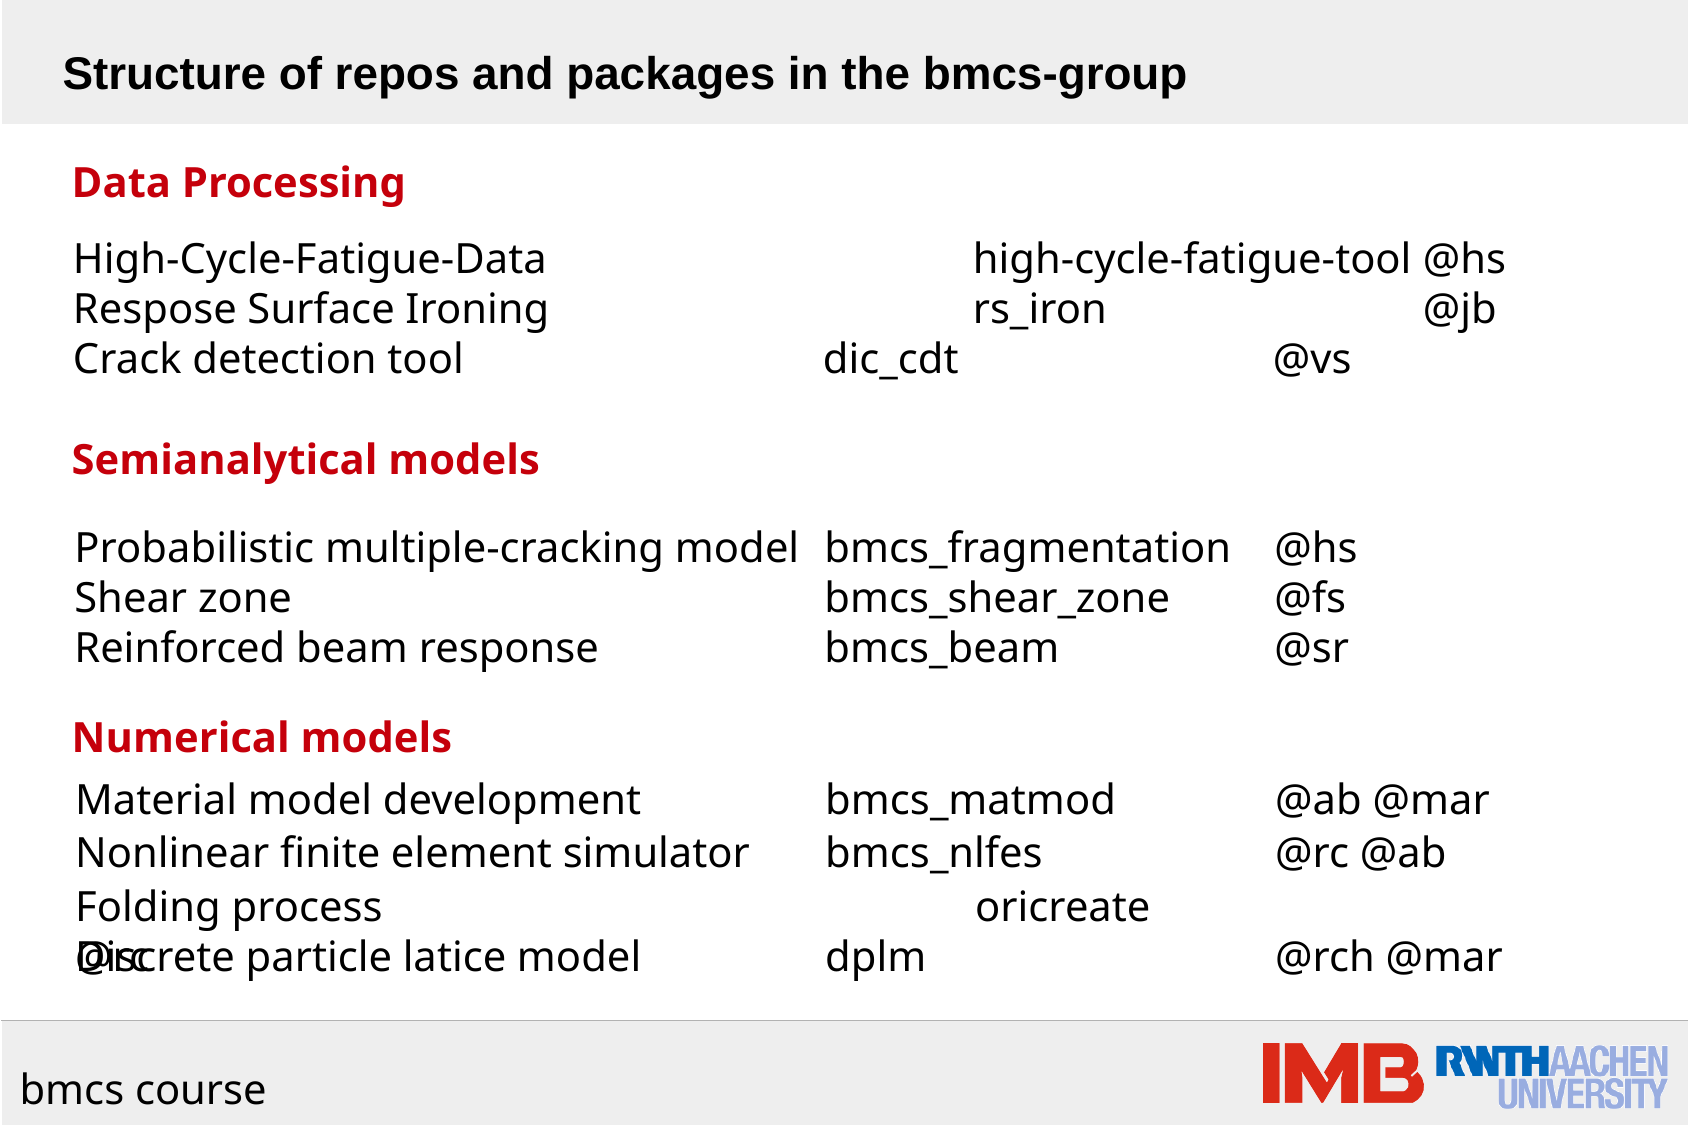

# Structure of repos and packages in the bmcs-group
Data Processing
High-Cycle-Fatigue-Data			high-cycle-fatigue-tool	@hs
Respose Surface Ironing			rs_iron			@jb
Crack detection tool			dic_cdt			@vs
Semianalytical models
Probabilistic multiple-cracking model	bmcs_fragmentation	@hs
Shear zone				bmcs_shear_zone	@fs
Reinforced beam response		bmcs_beam		@sr
Numerical models
Material model development		bmcs_matmod		@ab @mar
Nonlinear finite element simulator	bmcs_nlfes		@rc @ab
Folding process				oricreate		@rc
Discrete particle latice model 		dplm			@rch @mar